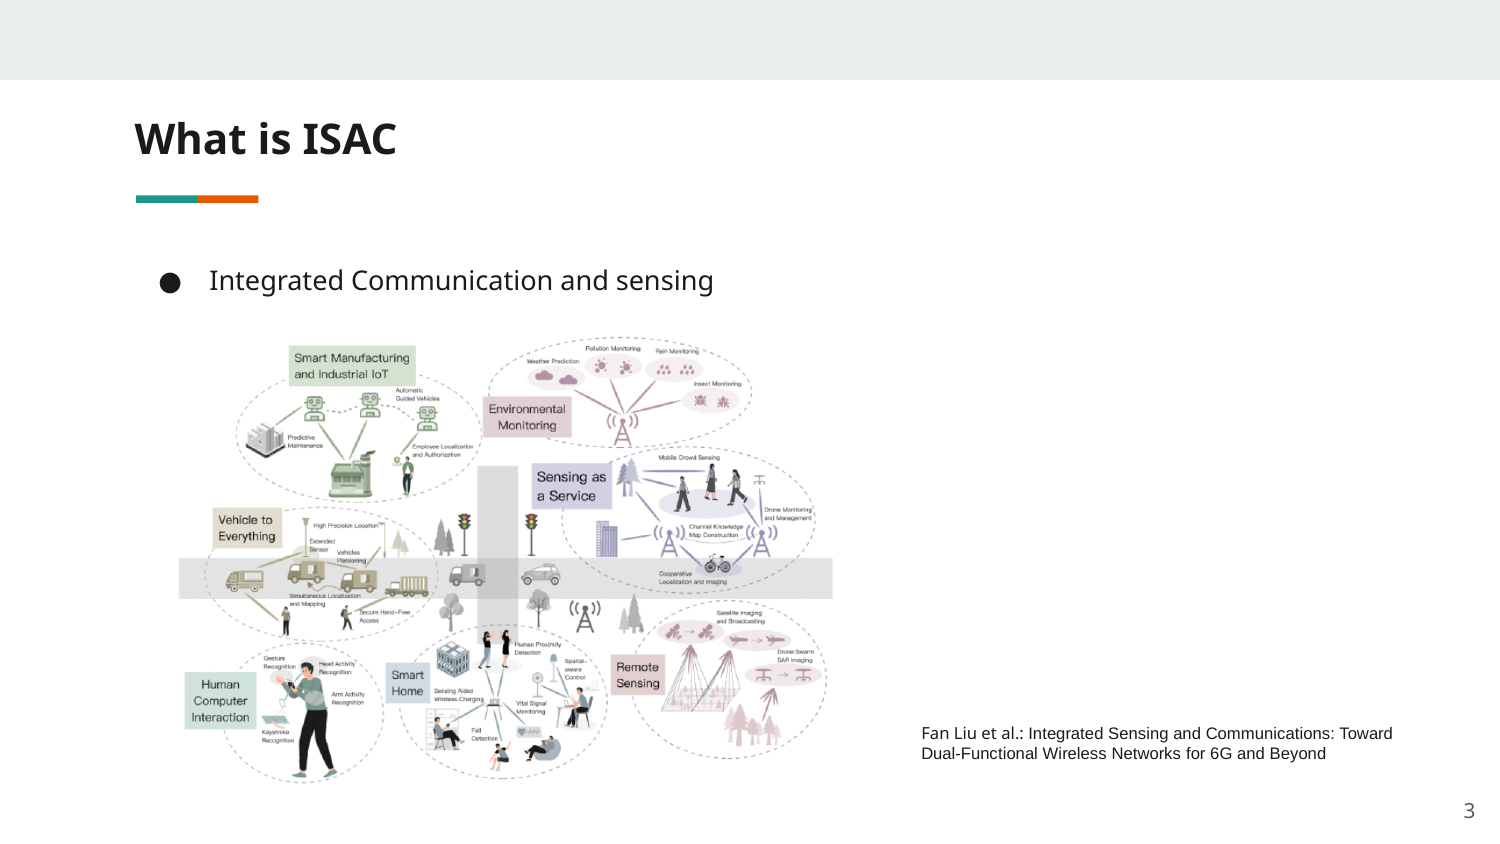

# What is ISAC
Integrated Communication and sensing
Fan Liu et al.: Integrated Sensing and Communications: Toward Dual-Functional Wireless Networks for 6G and Beyond